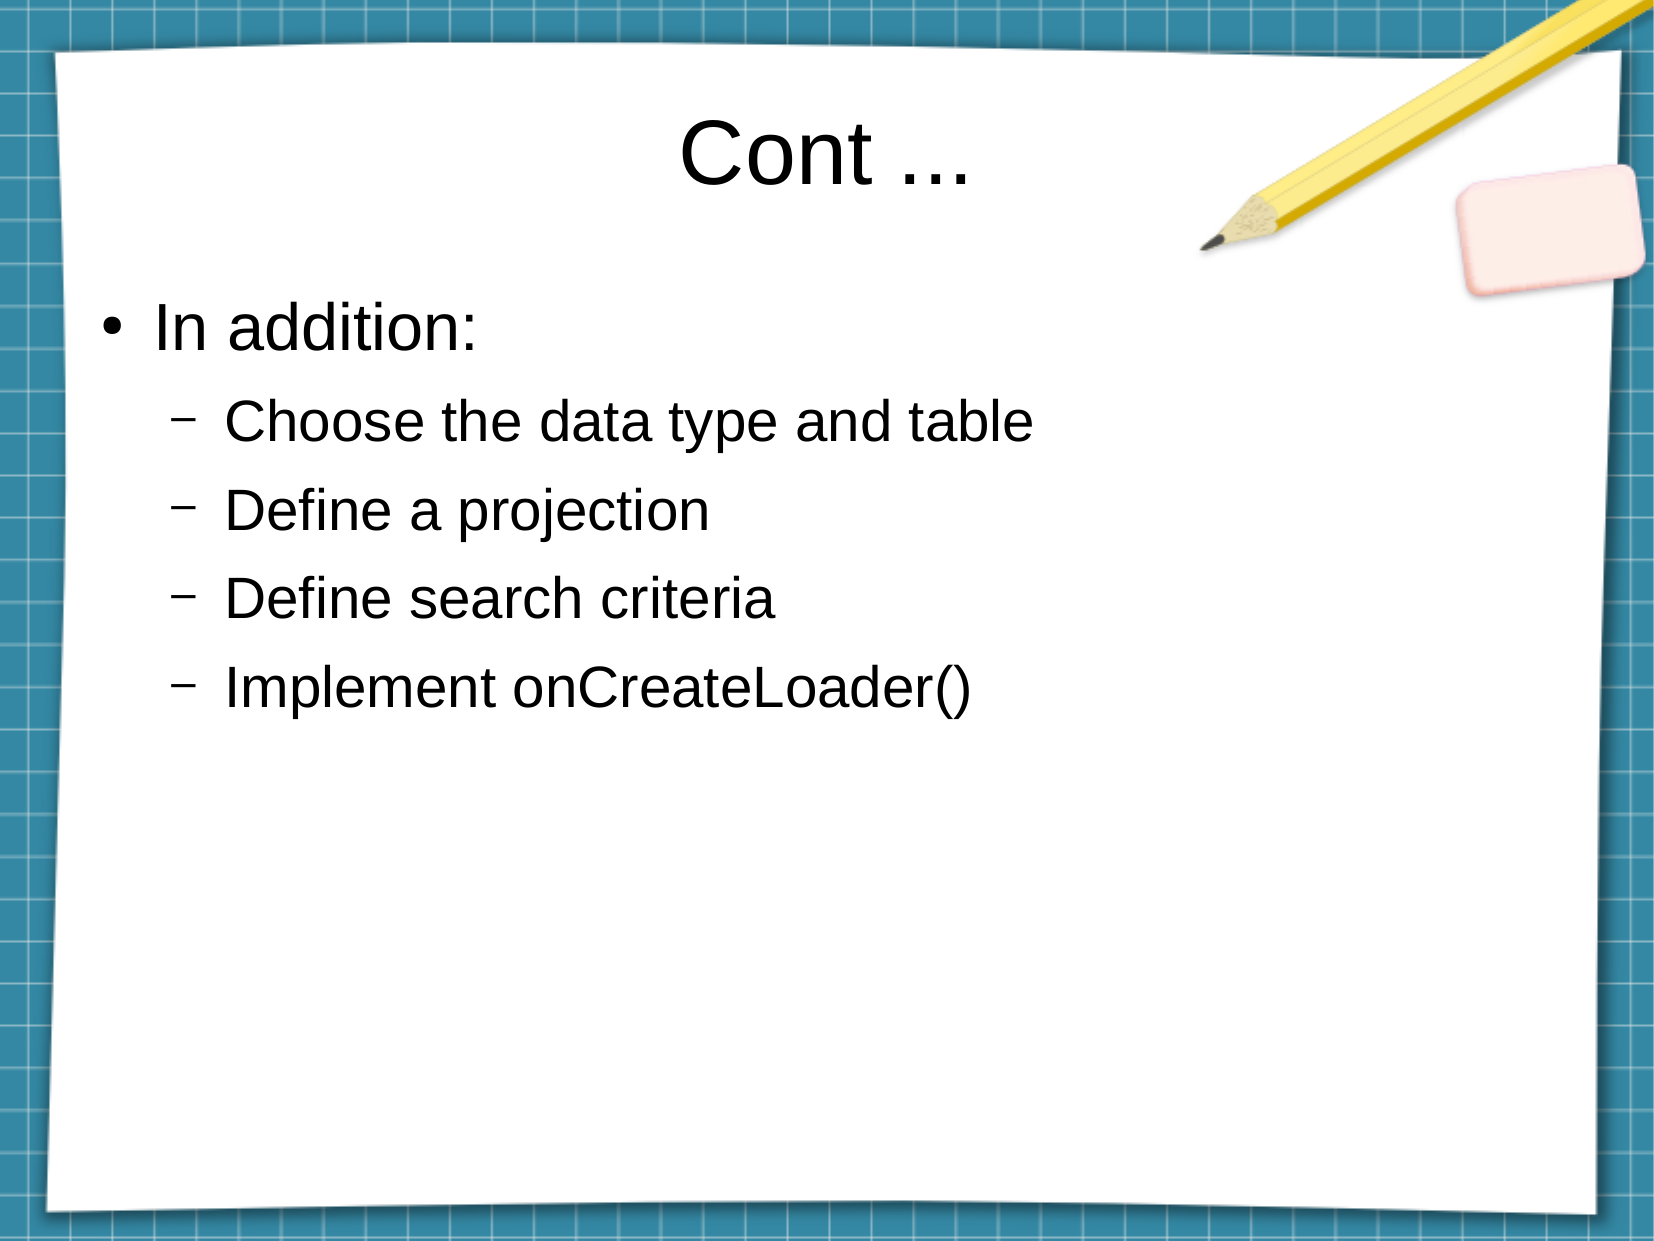

# Cont ...
In addition:
Choose the data type and table
Define a projection
Define search criteria
Implement onCreateLoader()